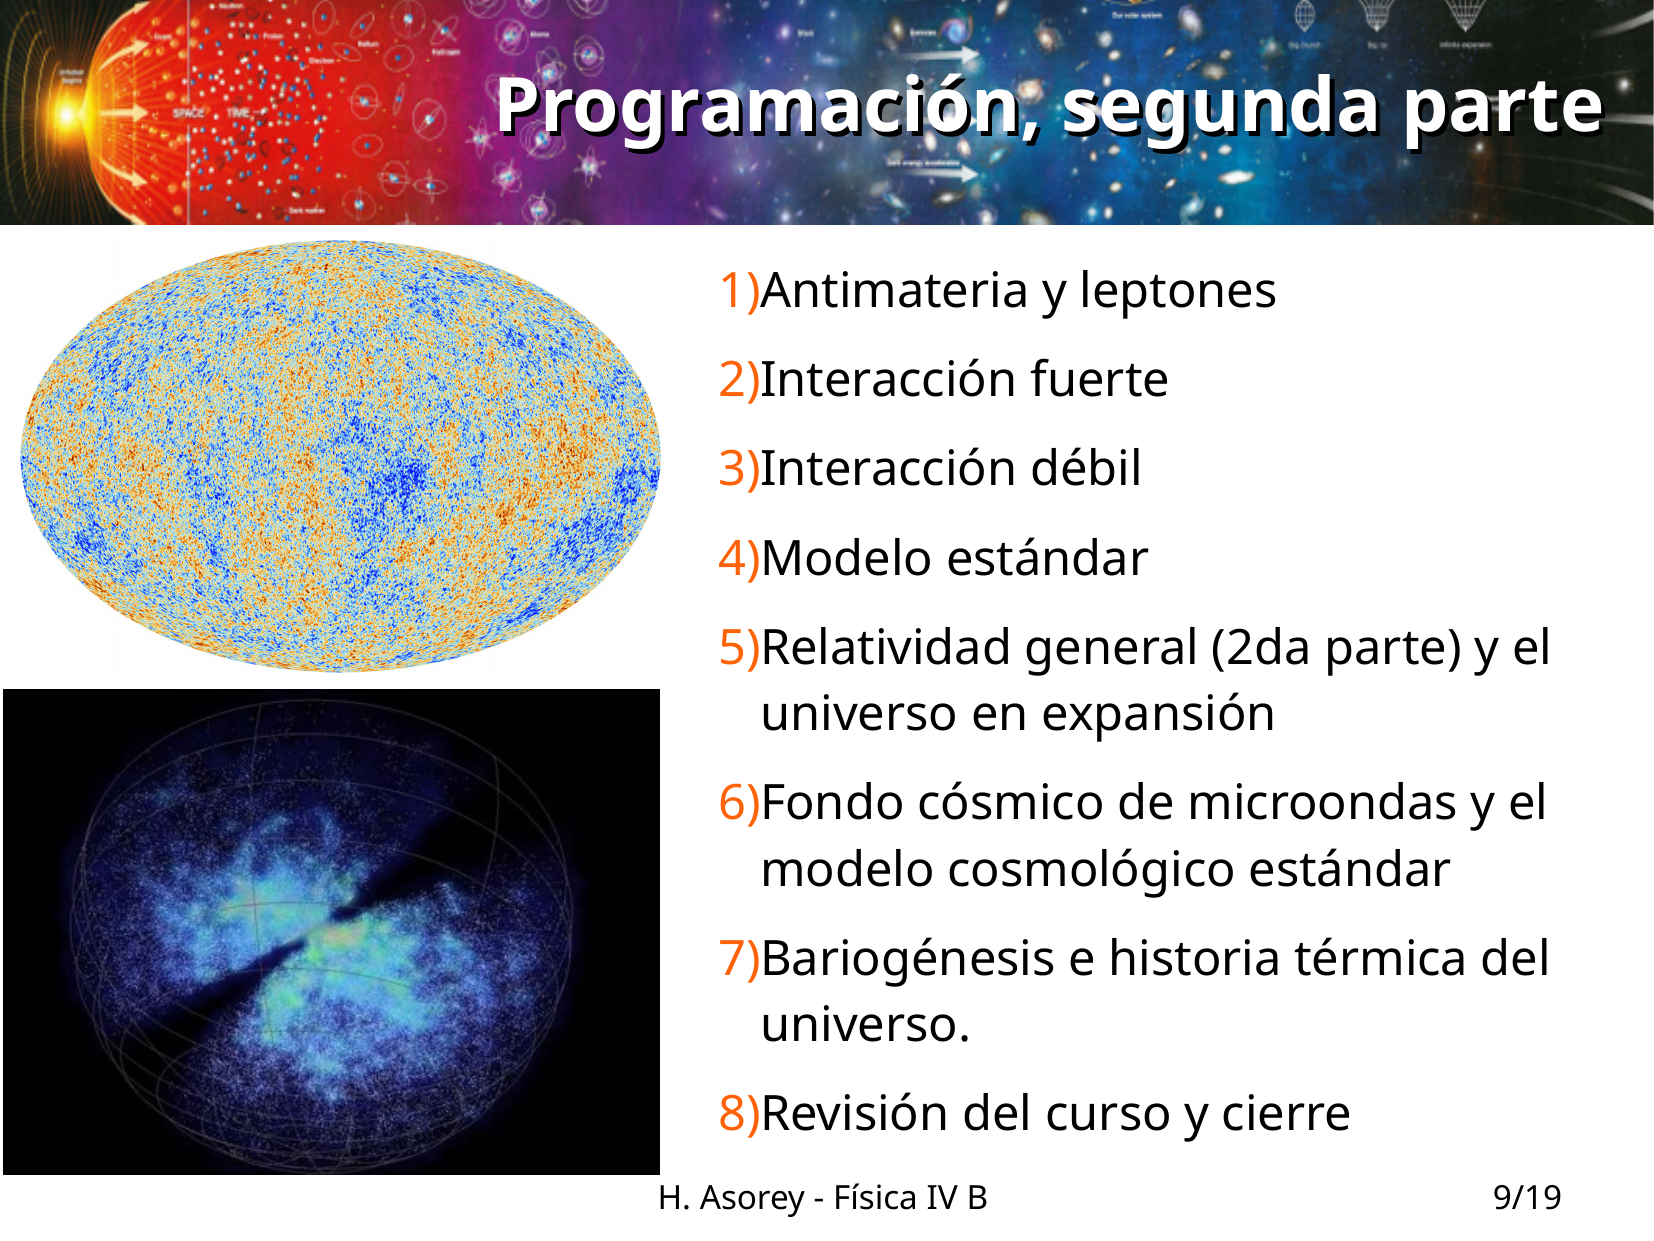

# Programación, segunda parte
Antimateria y leptones
Interacción fuerte
Interacción débil
Modelo estándar
Relatividad general (2da parte) y el universo en expansión
Fondo cósmico de microondas y el modelo cosmológico estándar
Bariogénesis e historia térmica del universo.
Revisión del curso y cierre
H. Asorey - Física IV B
9